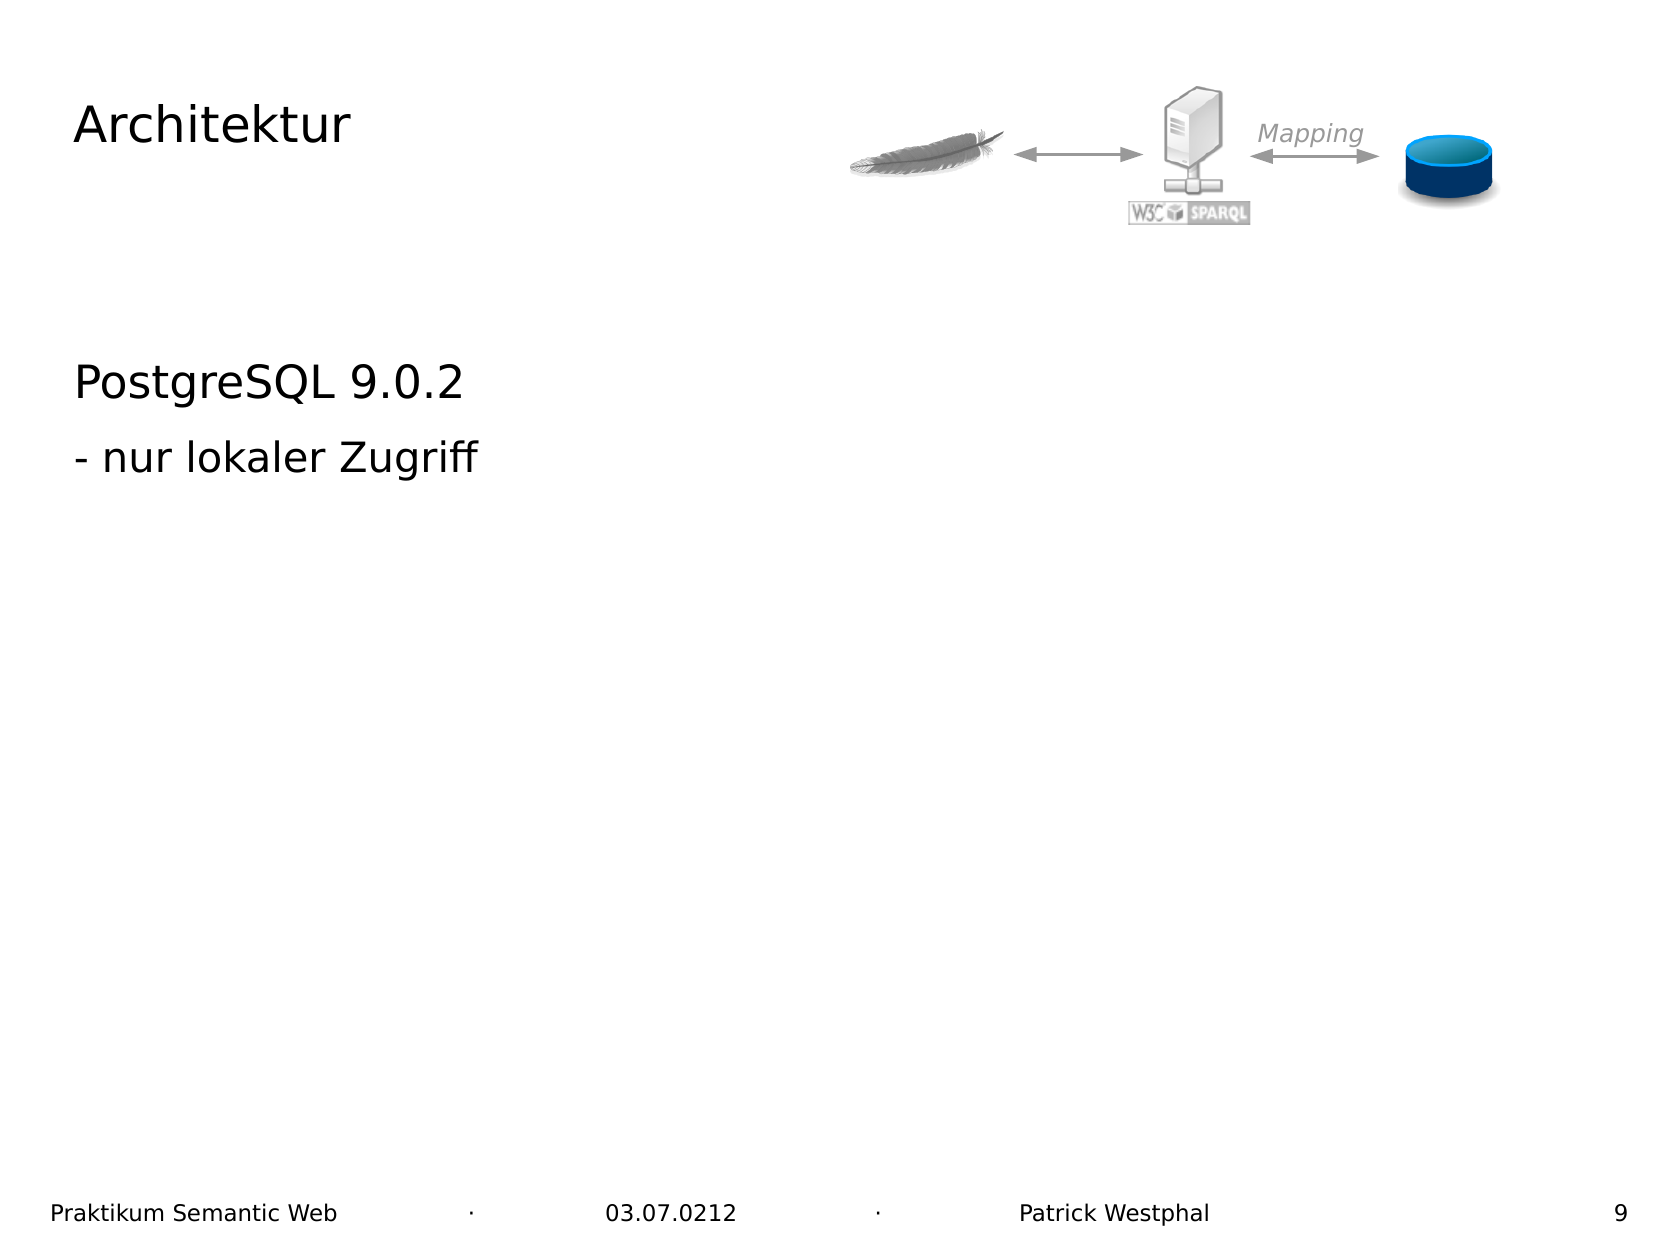

Architektur
Mapping
PostgreSQL 9.0.2
- nur lokaler Zugriff
Praktikum Semantic Web · 03.07.0212 · Patrick Westphal